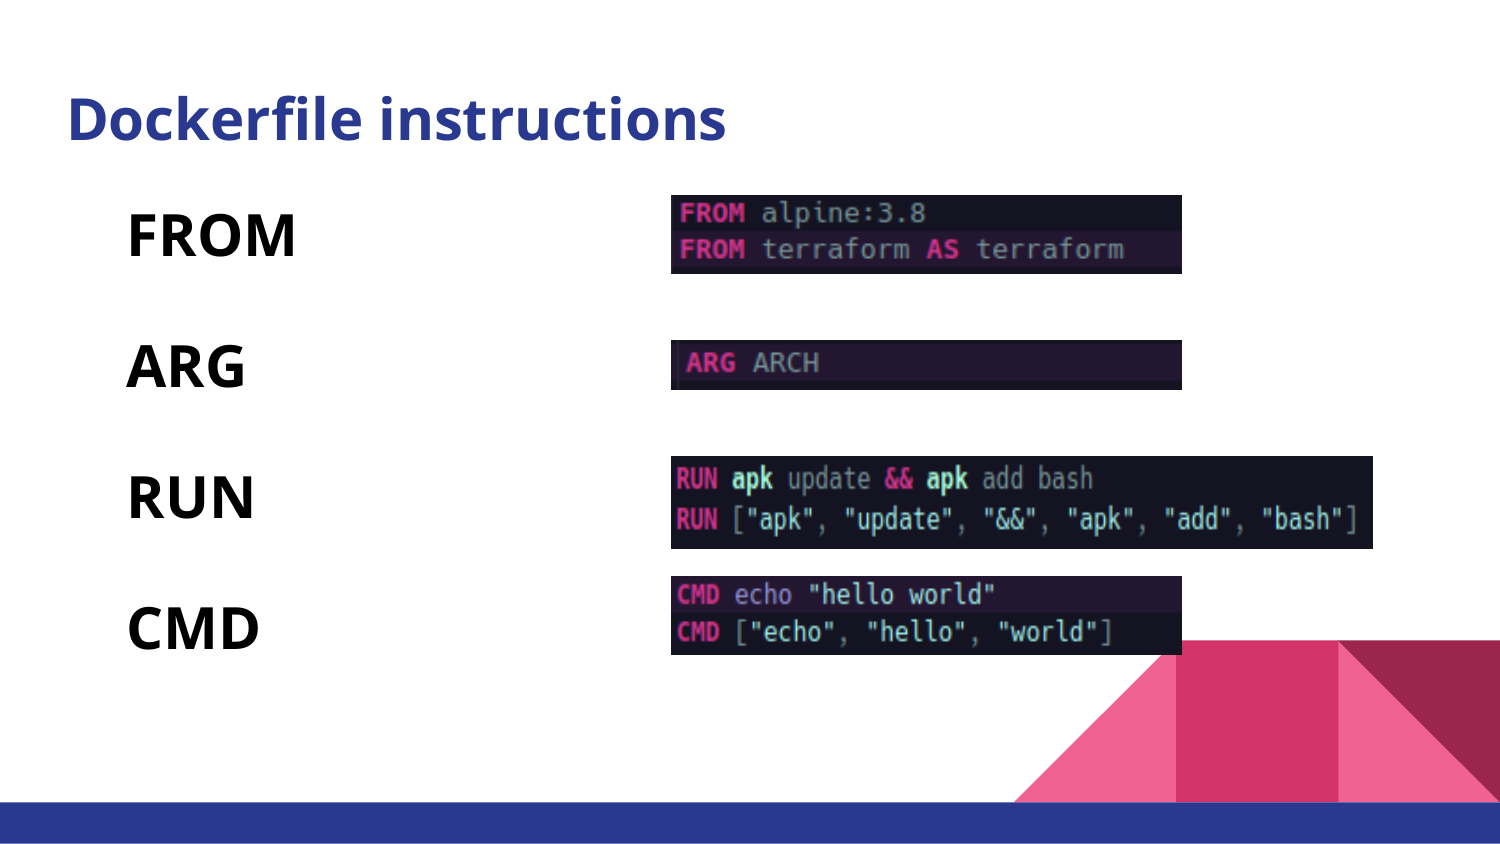

# Dockerfile instructions
FROM
ARG
RUN
CMD